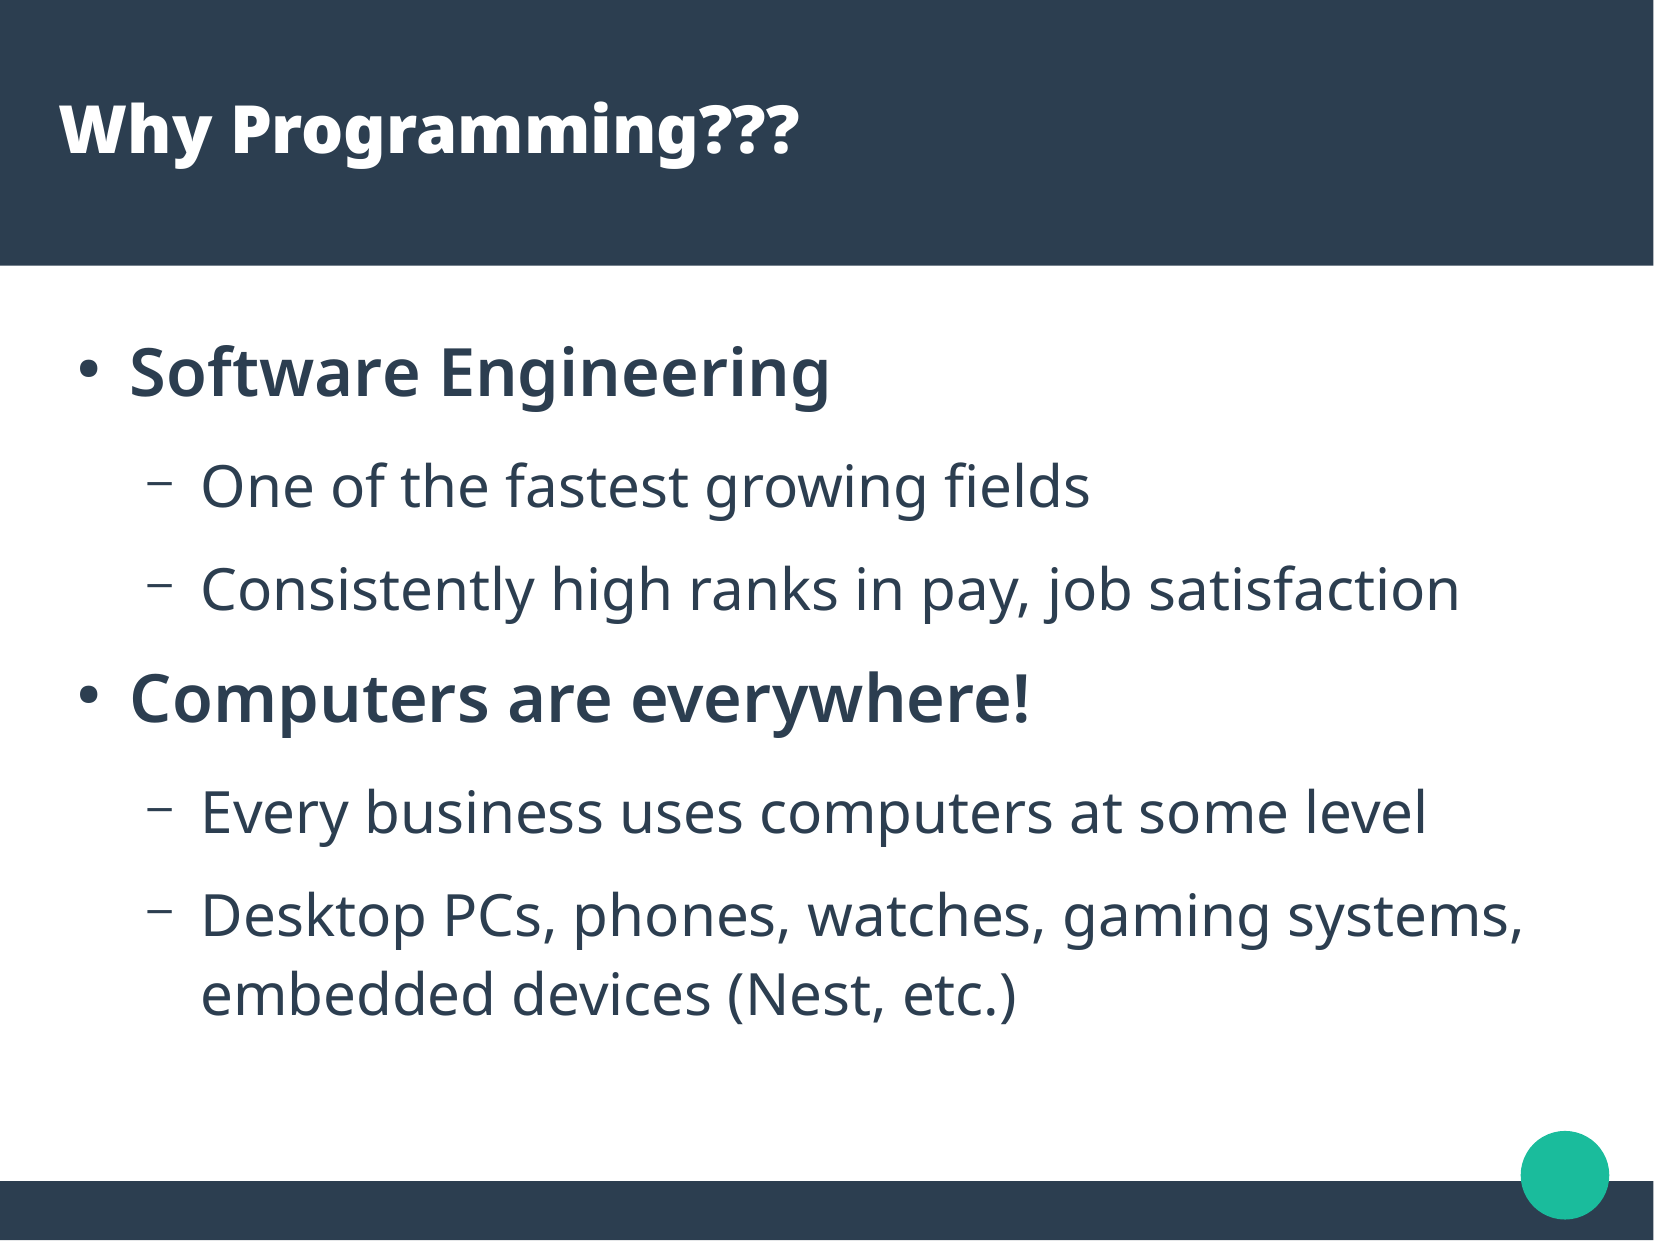

# Why Programming???
Software Engineering
One of the fastest growing fields
Consistently high ranks in pay, job satisfaction
Computers are everywhere!
Every business uses computers at some level
Desktop PCs, phones, watches, gaming systems, embedded devices (Nest, etc.)